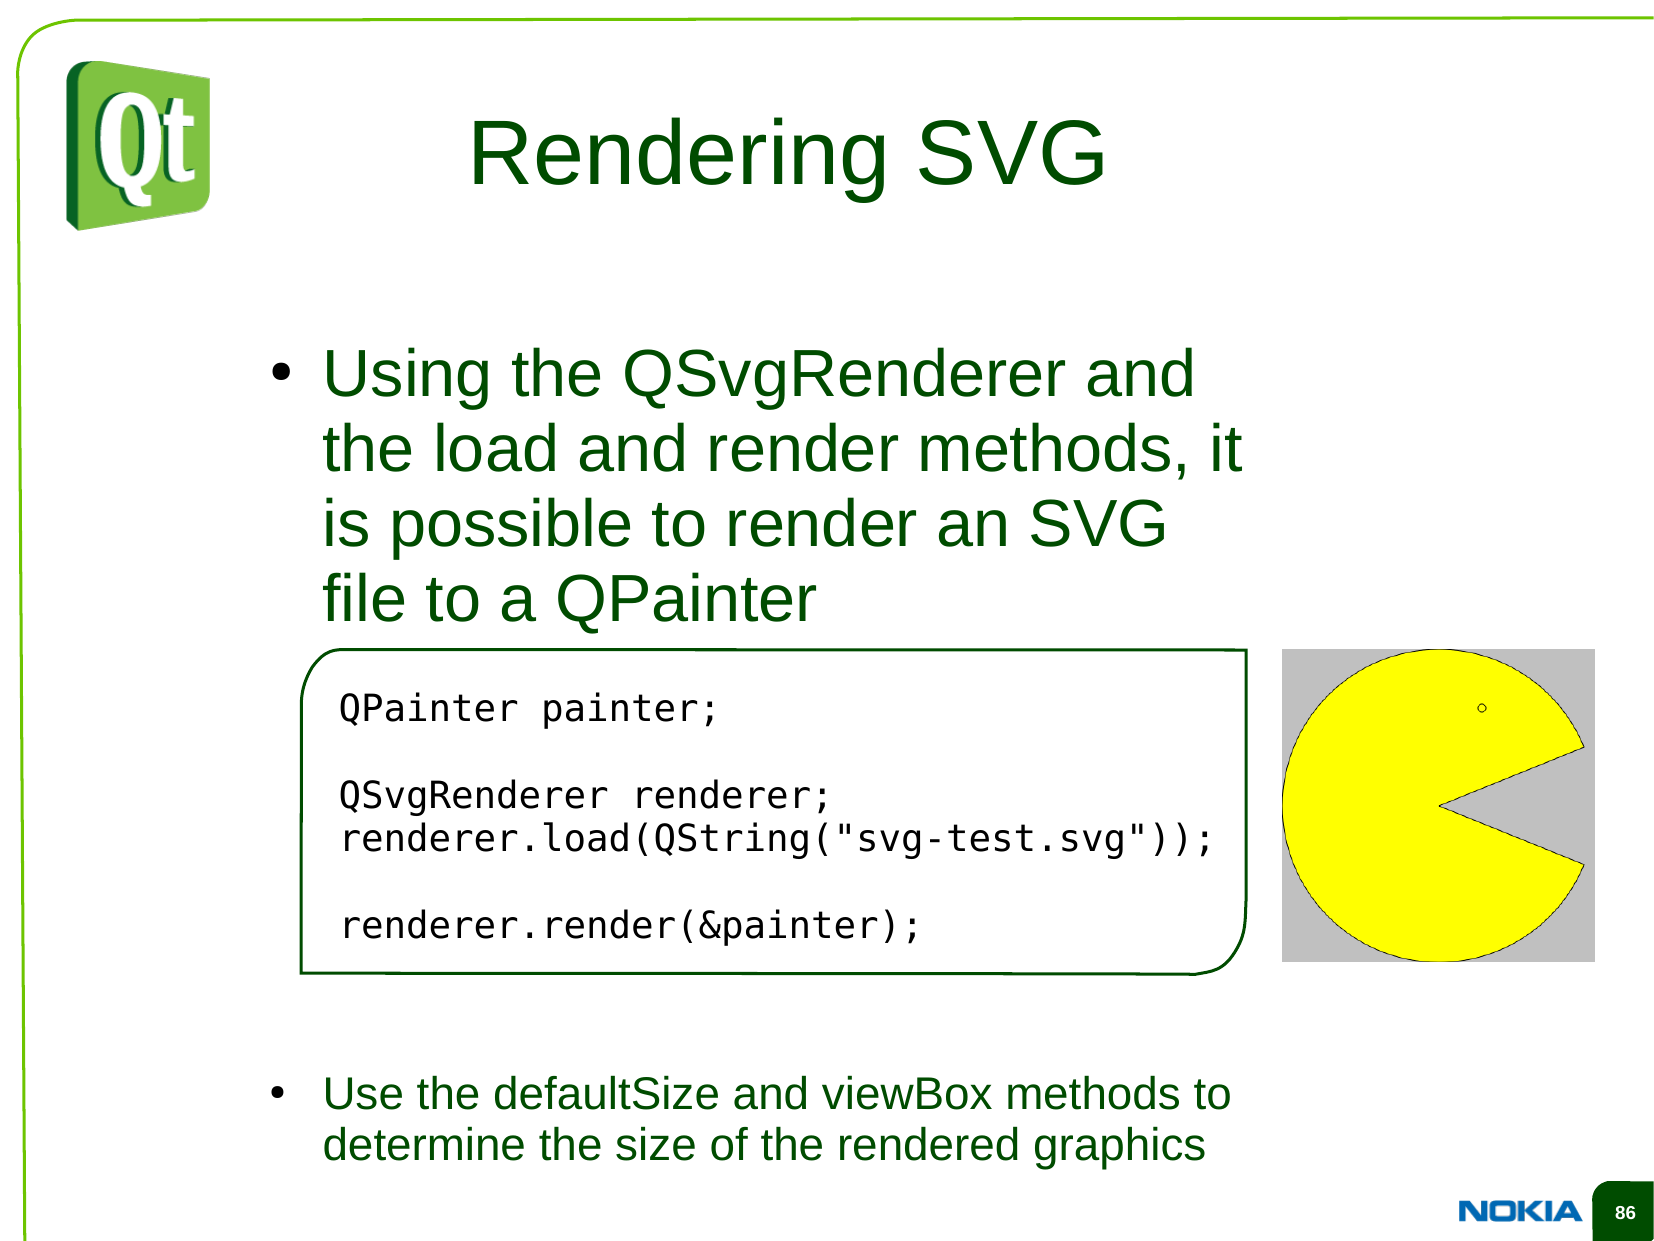

# Rendering SVG
Using the QSvgRenderer and the load and render methods, it is possible to render an SVG file to a QPainter
Use the defaultSize and viewBox methods to determine the size of the rendered graphics
QPainter painter;
QSvgRenderer renderer;
renderer.load(QString("svg-test.svg"));
renderer.render(&painter);